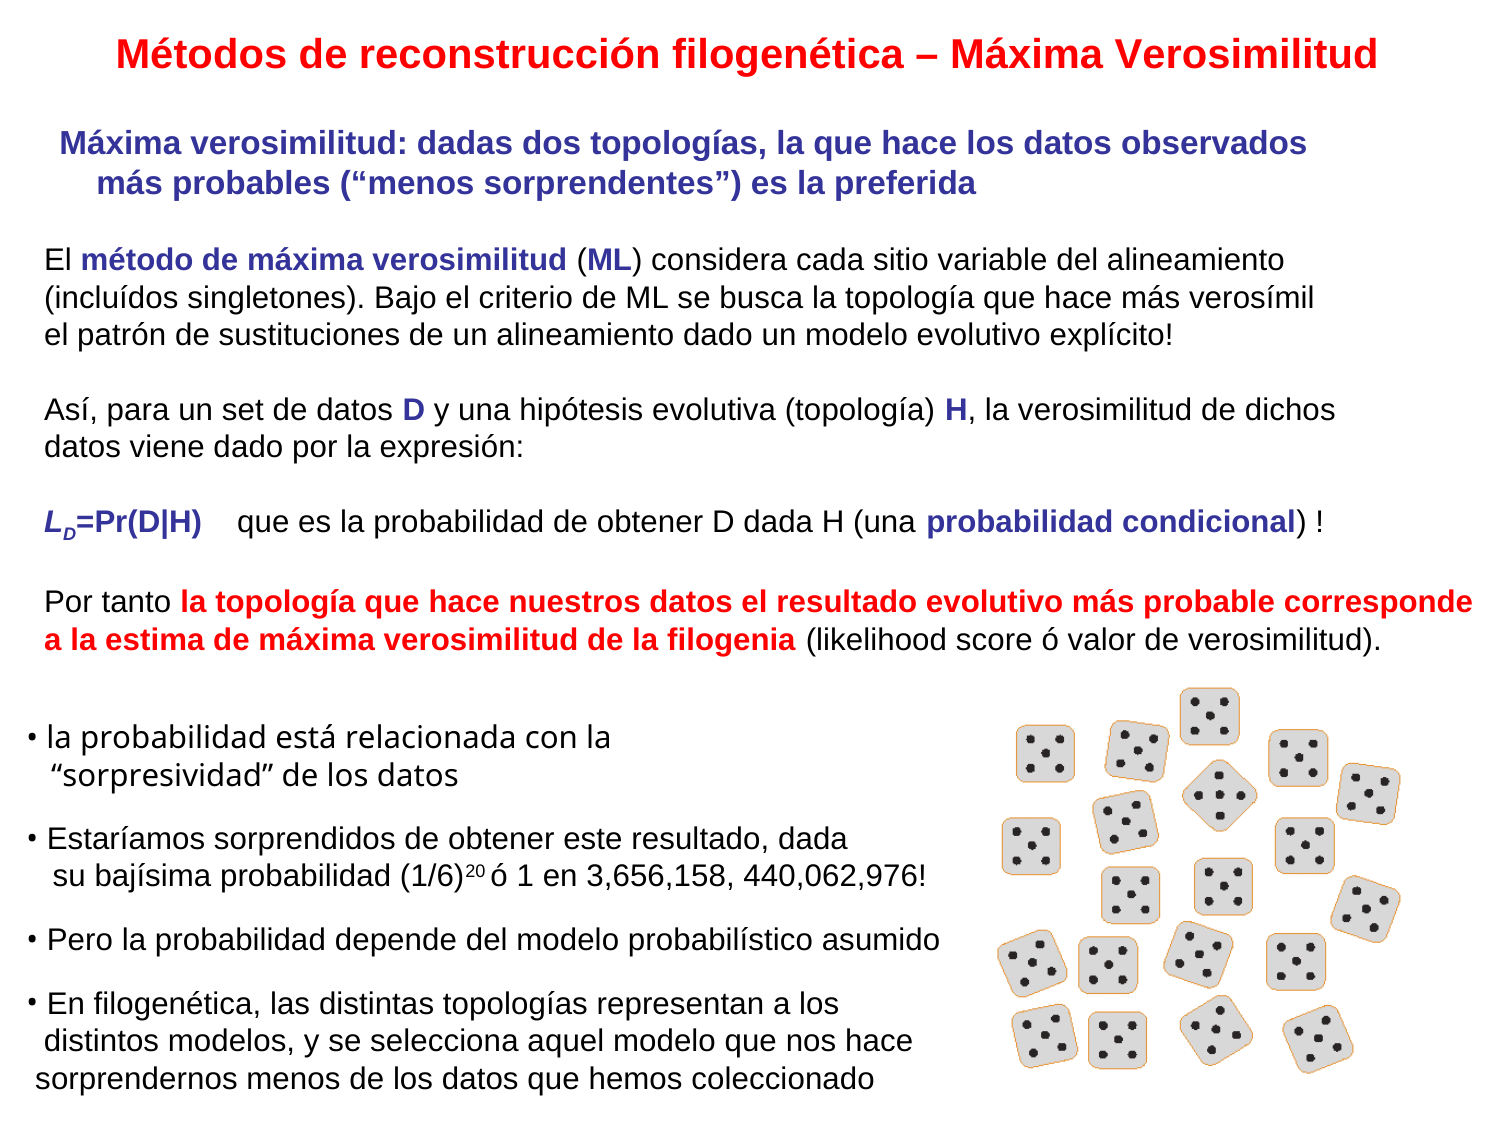

Métodos de reconstrucción filogenética – Máxima Verosimilitud
 Máxima verosimilitud: dadas dos topologías, la que hace los datos observados
 más probables (“menos sorprendentes”) es la preferida
El método de máxima verosimilitud (ML) considera cada sitio variable del alineamiento
(incluídos singletones). Bajo el criterio de ML se busca la topología que hace más verosímil
el patrón de sustituciones de un alineamiento dado un modelo evolutivo explícito!
Así, para un set de datos D y una hipótesis evolutiva (topología) H, la verosimilitud de dichos
datos viene dado por la expresión:
LD=Pr(D|H) que es la probabilidad de obtener D dada H (una probabilidad condicional) !
Por tanto la topología que hace nuestros datos el resultado evolutivo más probable corresponde
a la estima de máxima verosimilitud de la filogenia (likelihood score ó valor de verosimilitud).
 la probabilidad está relacionada con la
 “sorpresividad” de los datos
 Estaríamos sorprendidos de obtener este resultado, dada
 su bajísima probabilidad (1/6)20 ó 1 en 3,656,158, 440,062,976!
 Pero la probabilidad depende del modelo probabilístico asumido
 En filogenética, las distintas topologías representan a los
 distintos modelos, y se selecciona aquel modelo que nos hace
 sorprendernos menos de los datos que hemos coleccionado